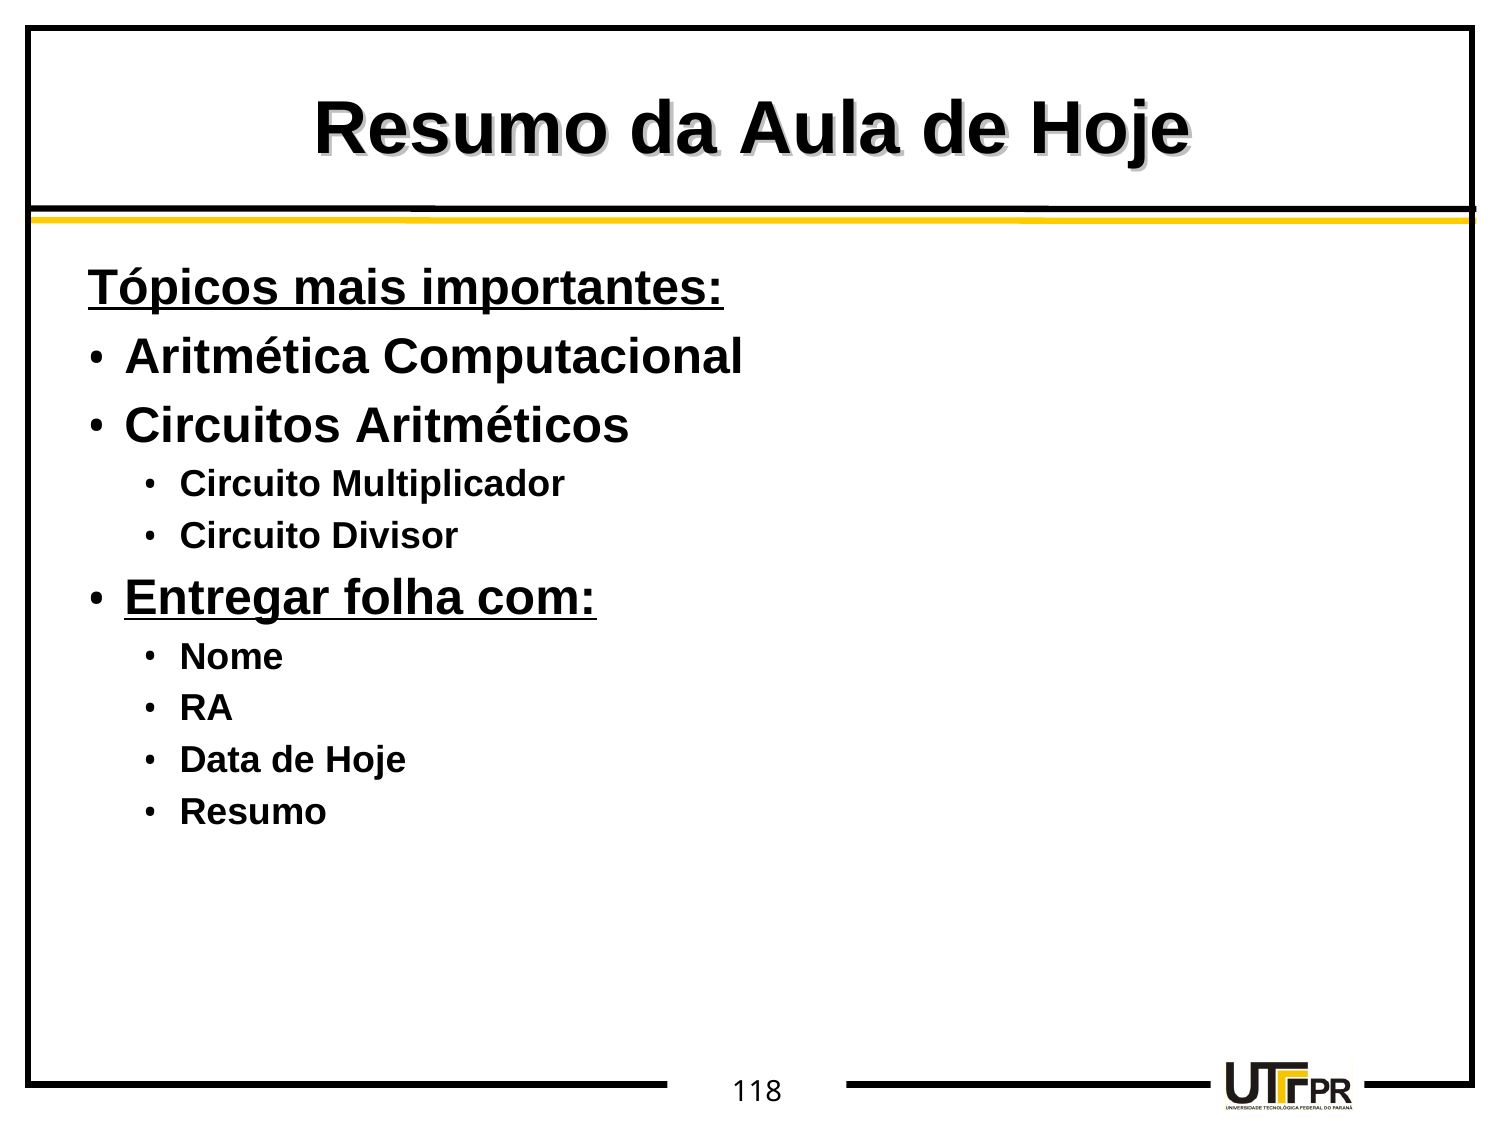

# Resumo da Aula de Hoje
Tópicos mais importantes:
Aritmética Computacional
Circuitos Aritméticos
Circuito Multiplicador
Circuito Divisor
Entregar folha com:
Nome
RA
Data de Hoje
Resumo